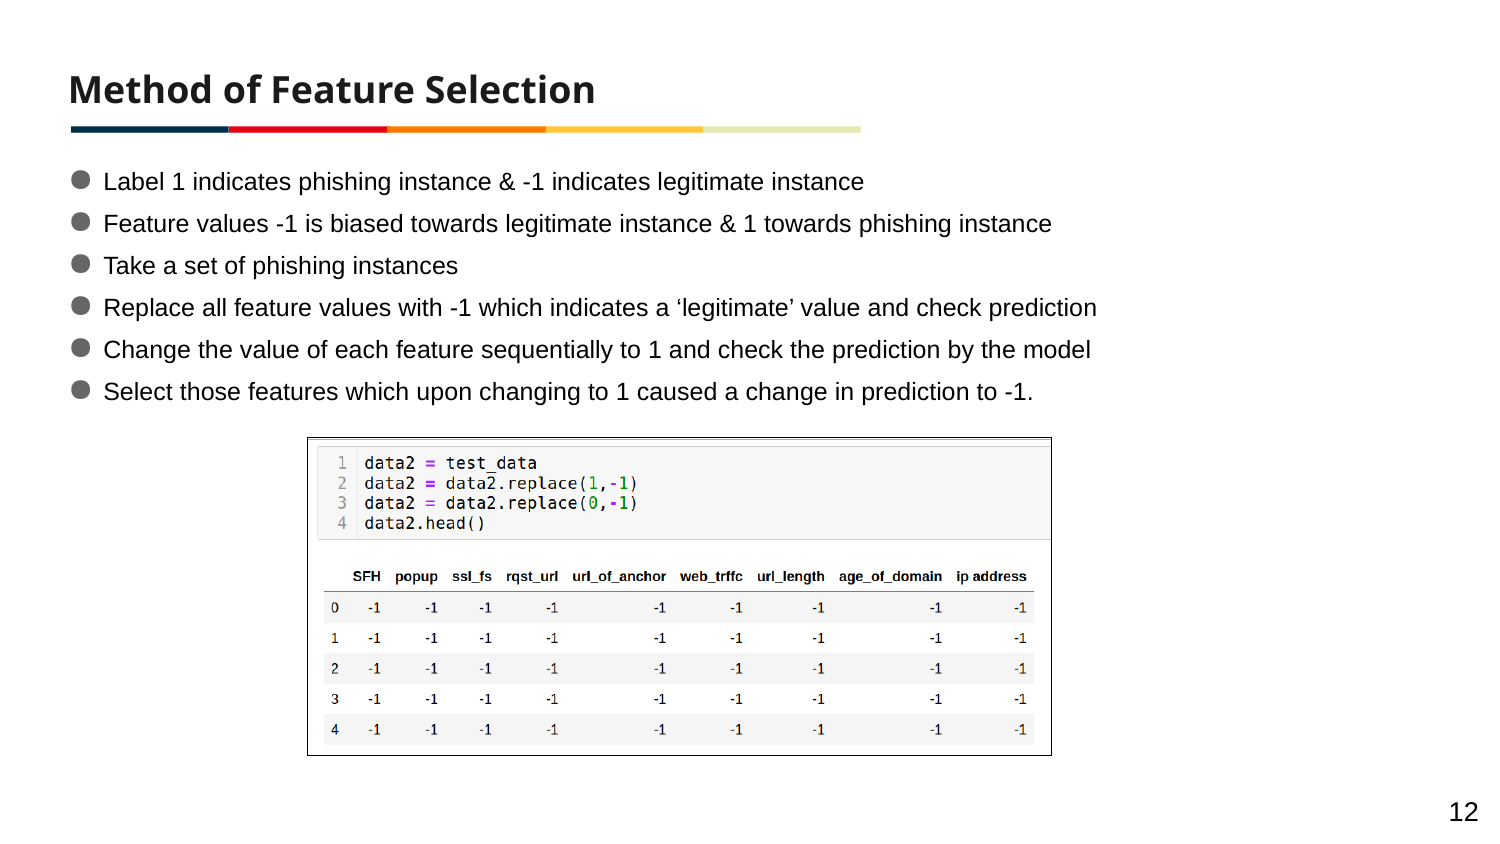

Method of Feature Selection
Label 1 indicates phishing instance & -1 indicates legitimate instance
Feature values -1 is biased towards legitimate instance & 1 towards phishing instance
Take a set of phishing instances
Replace all feature values with -1 which indicates a ‘legitimate’ value and check prediction
Change the value of each feature sequentially to 1 and check the prediction by the model
Select those features which upon changing to 1 caused a change in prediction to -1.